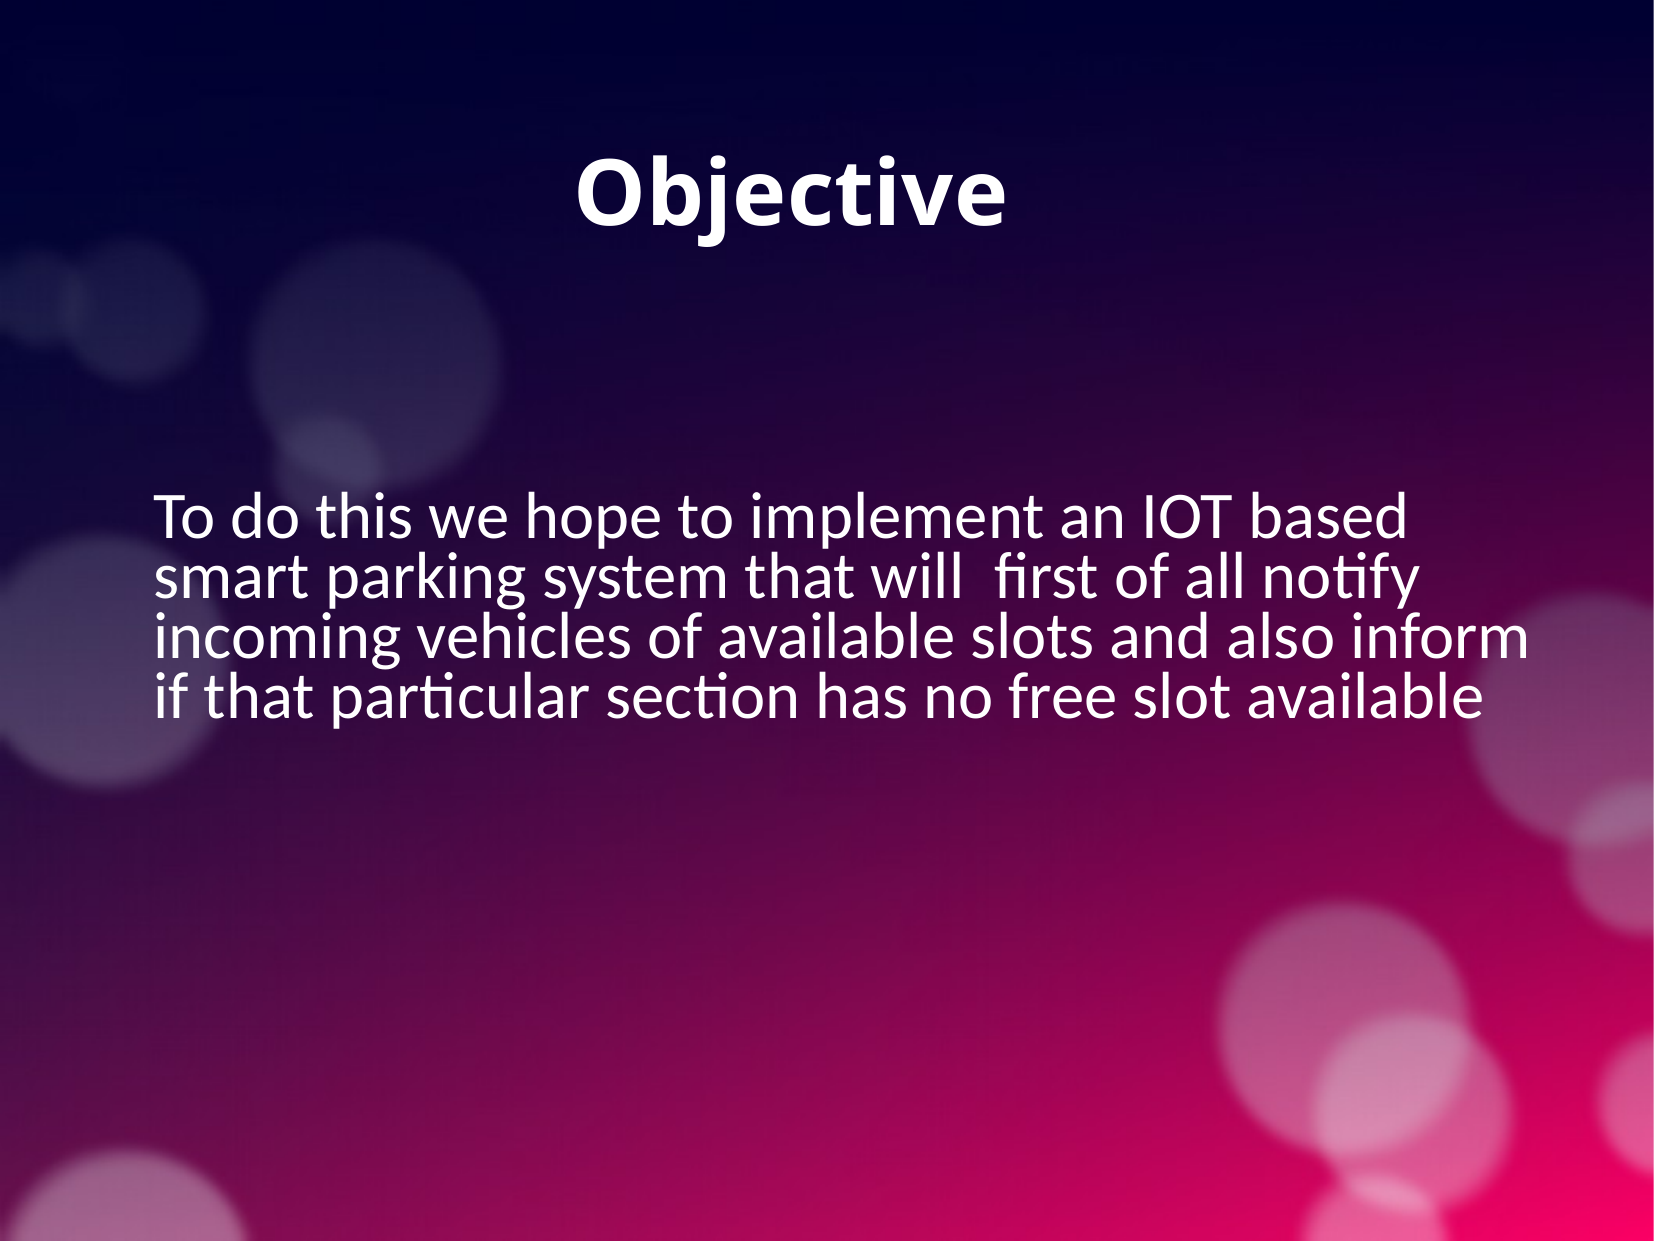

# Objective
To do this we hope to implement an IOT based smart parking system that will first of all notify incoming vehicles of available slots and also inform if that particular section has no free slot available